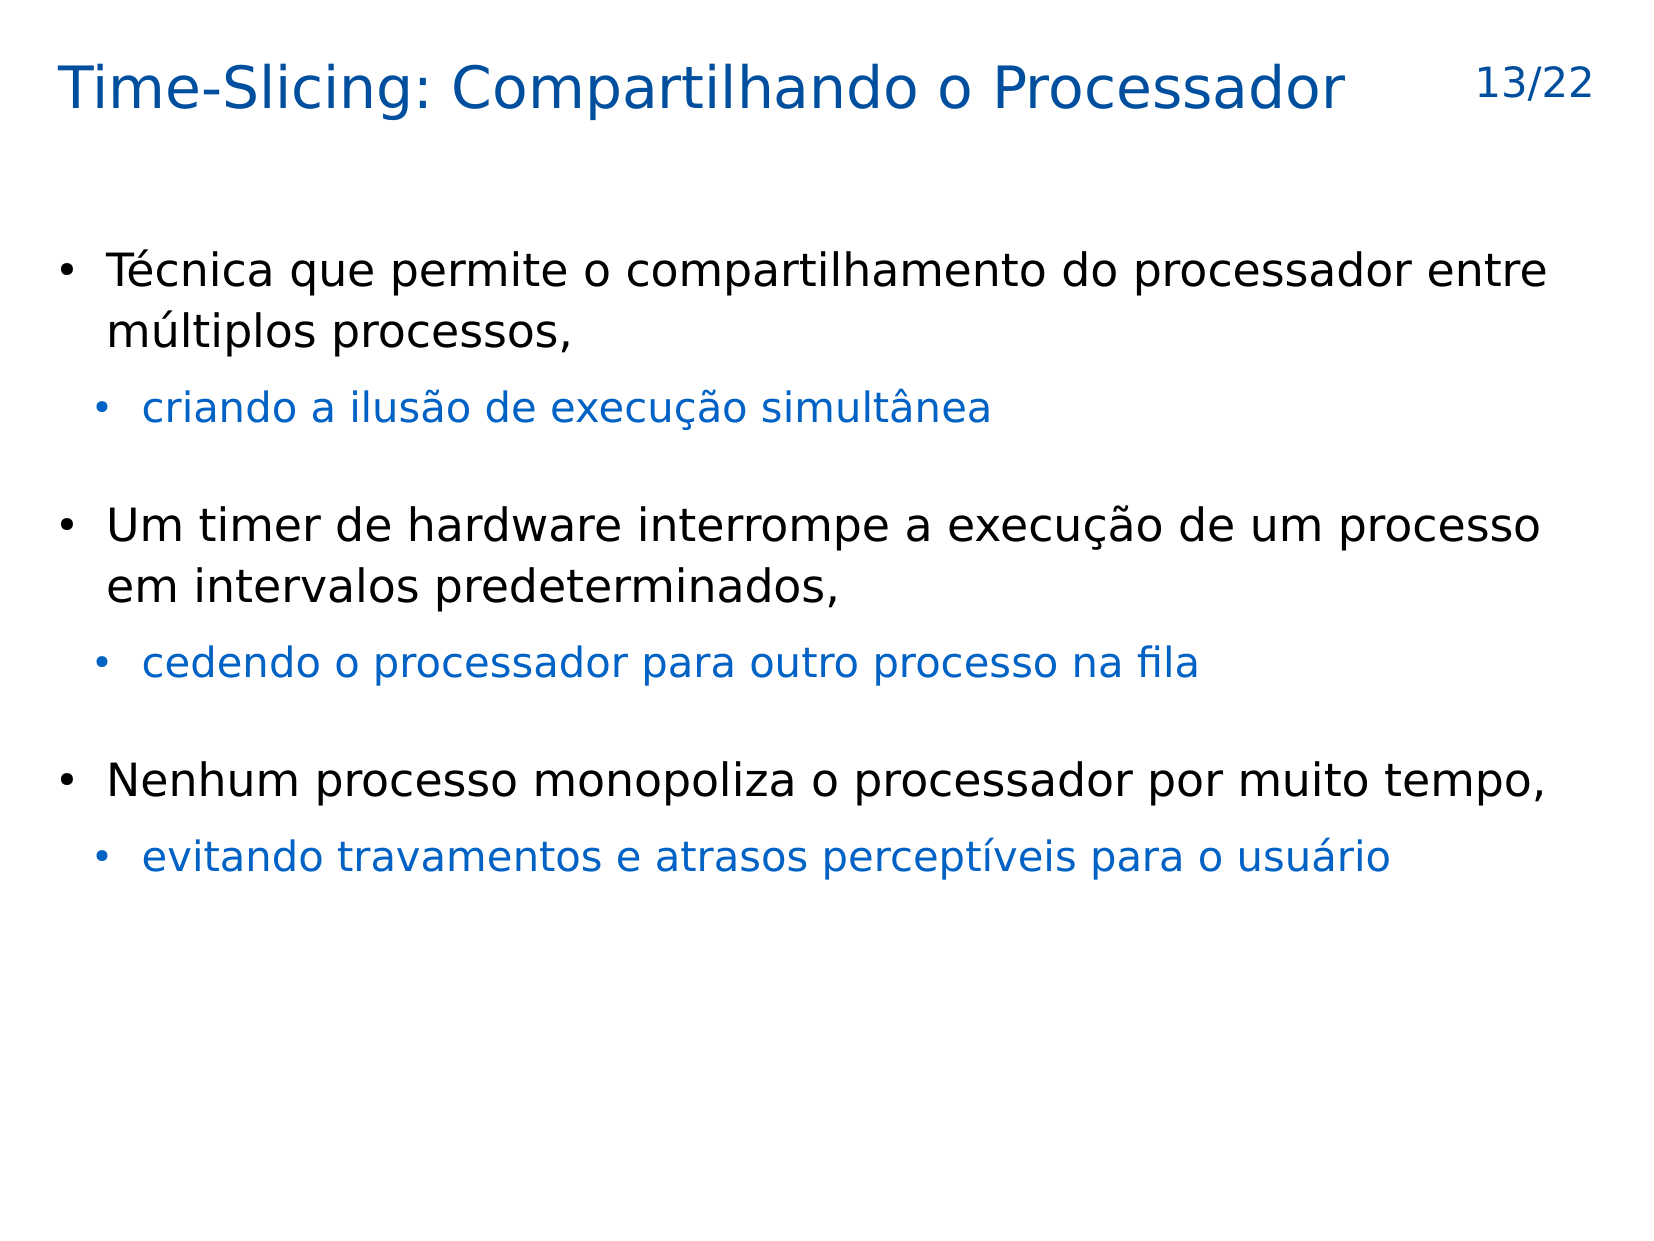

# Time-Slicing: Compartilhando o Processador
13
Técnica que permite o compartilhamento do processador entre múltiplos processos,
criando a ilusão de execução simultânea
Um timer de hardware interrompe a execução de um processo em intervalos predeterminados,
cedendo o processador para outro processo na fila
Nenhum processo monopoliza o processador por muito tempo,
evitando travamentos e atrasos perceptíveis para o usuário